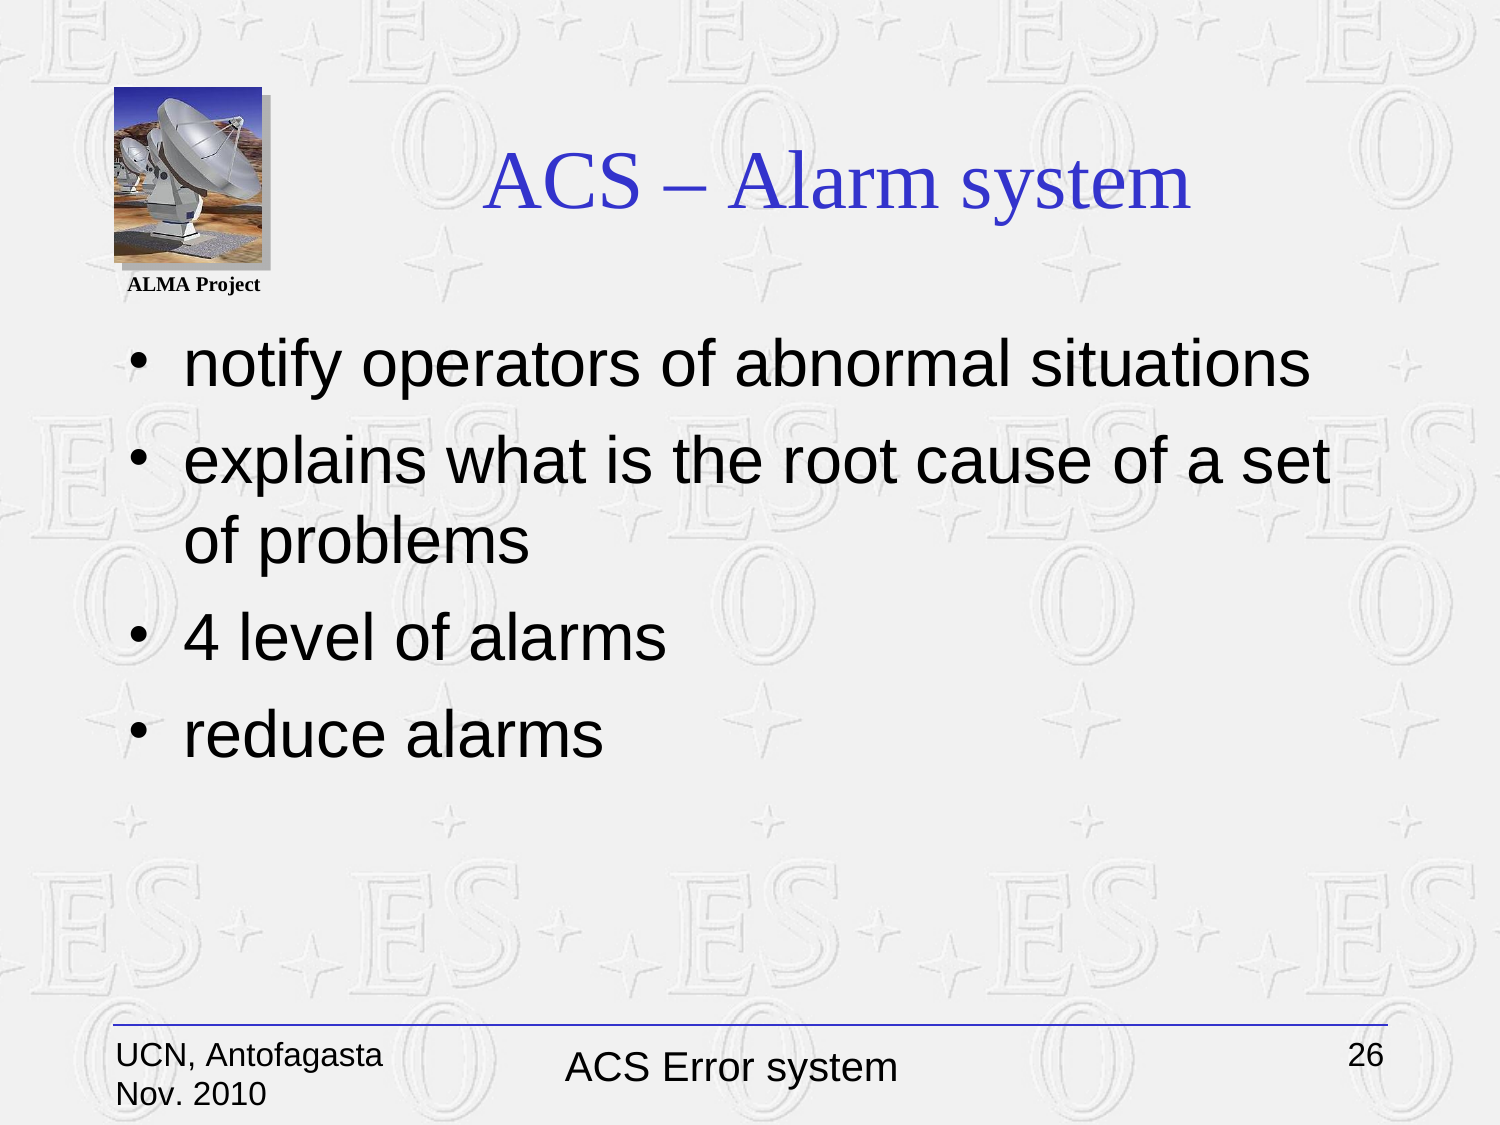

# ACS – Alarm system
notify operators of abnormal situations
explains what is the root cause of a set of problems
4 level of alarms
reduce alarms
26